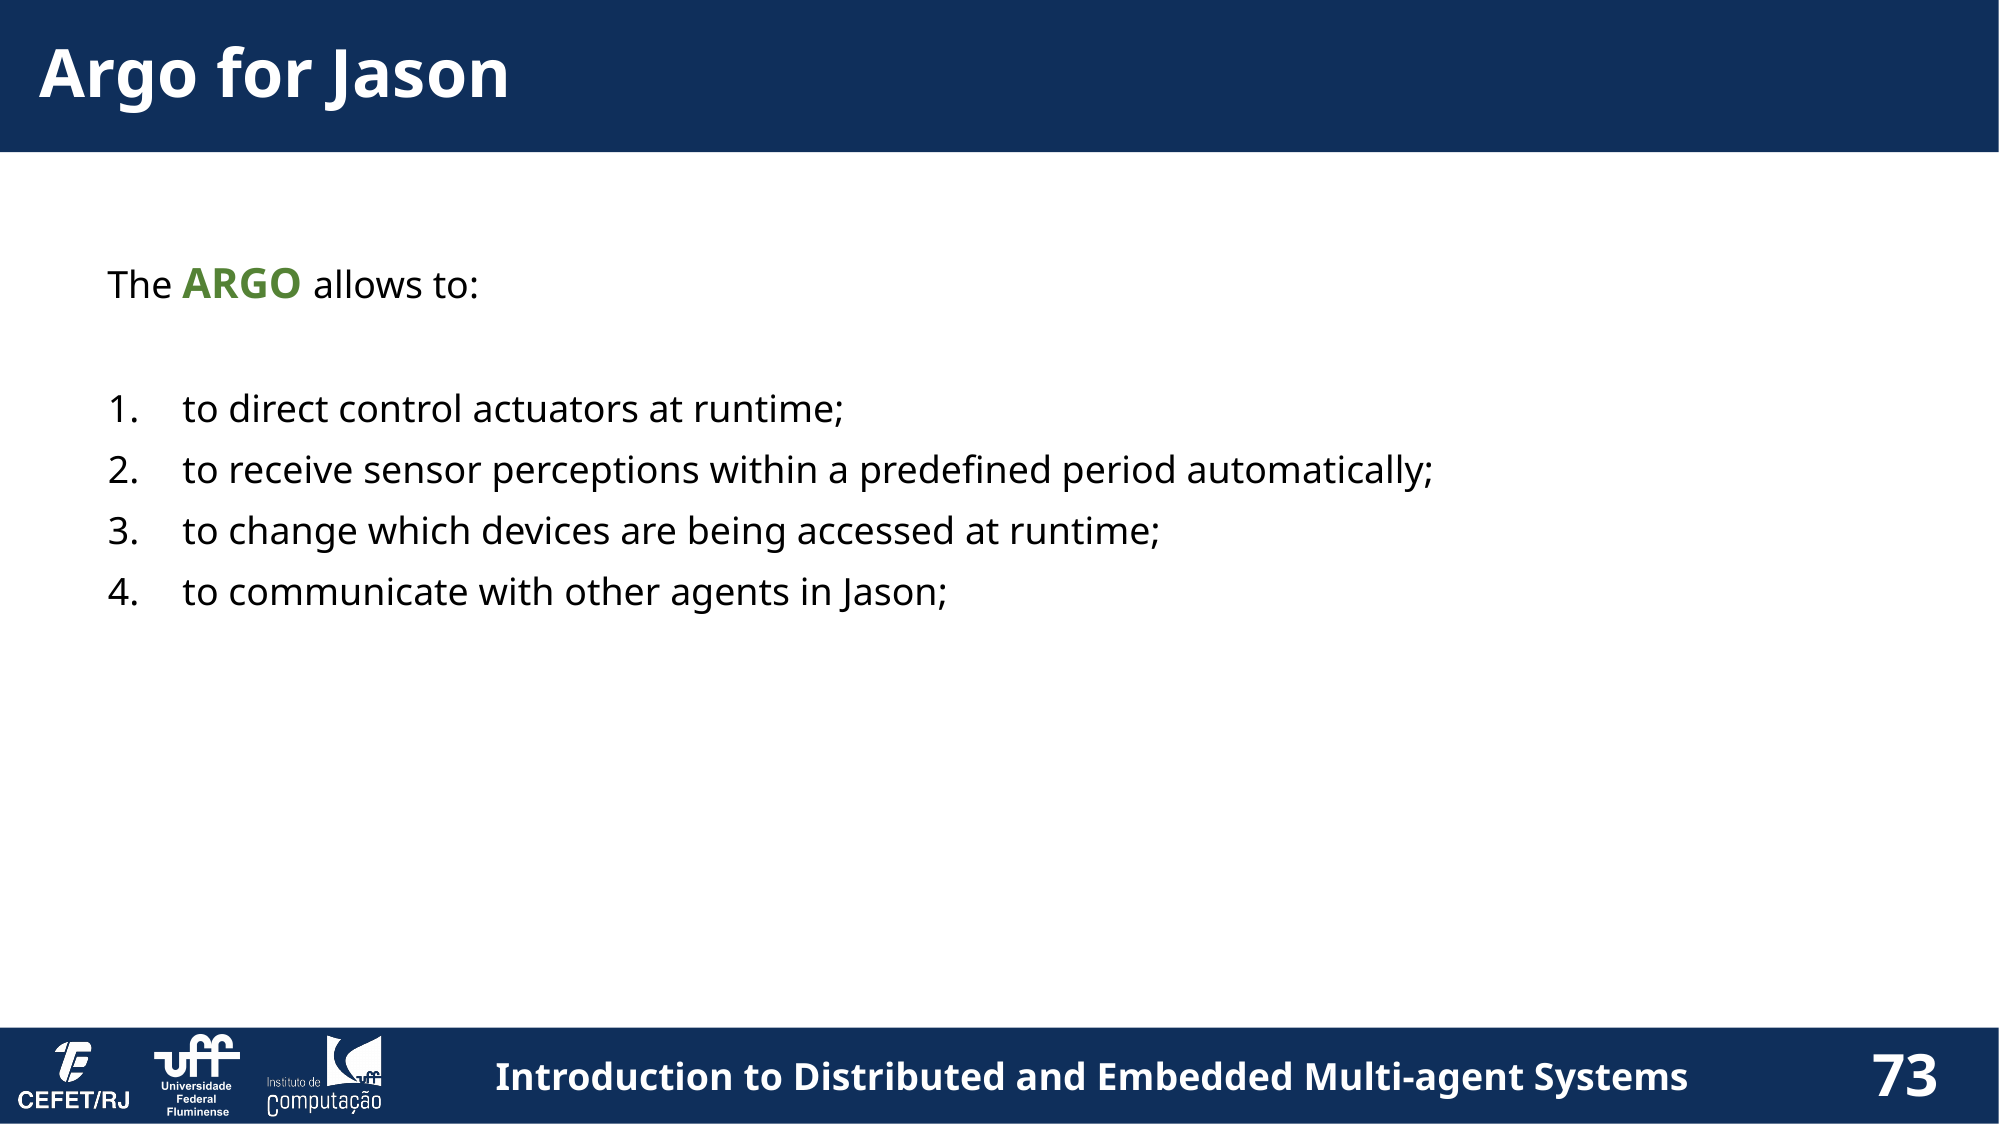

Argo for Jason
The ARGO allows to:
to direct control actuators at runtime;
to receive sensor perceptions within a predefined period automatically;
to change which devices are being accessed at runtime;
to communicate with other agents in Jason;